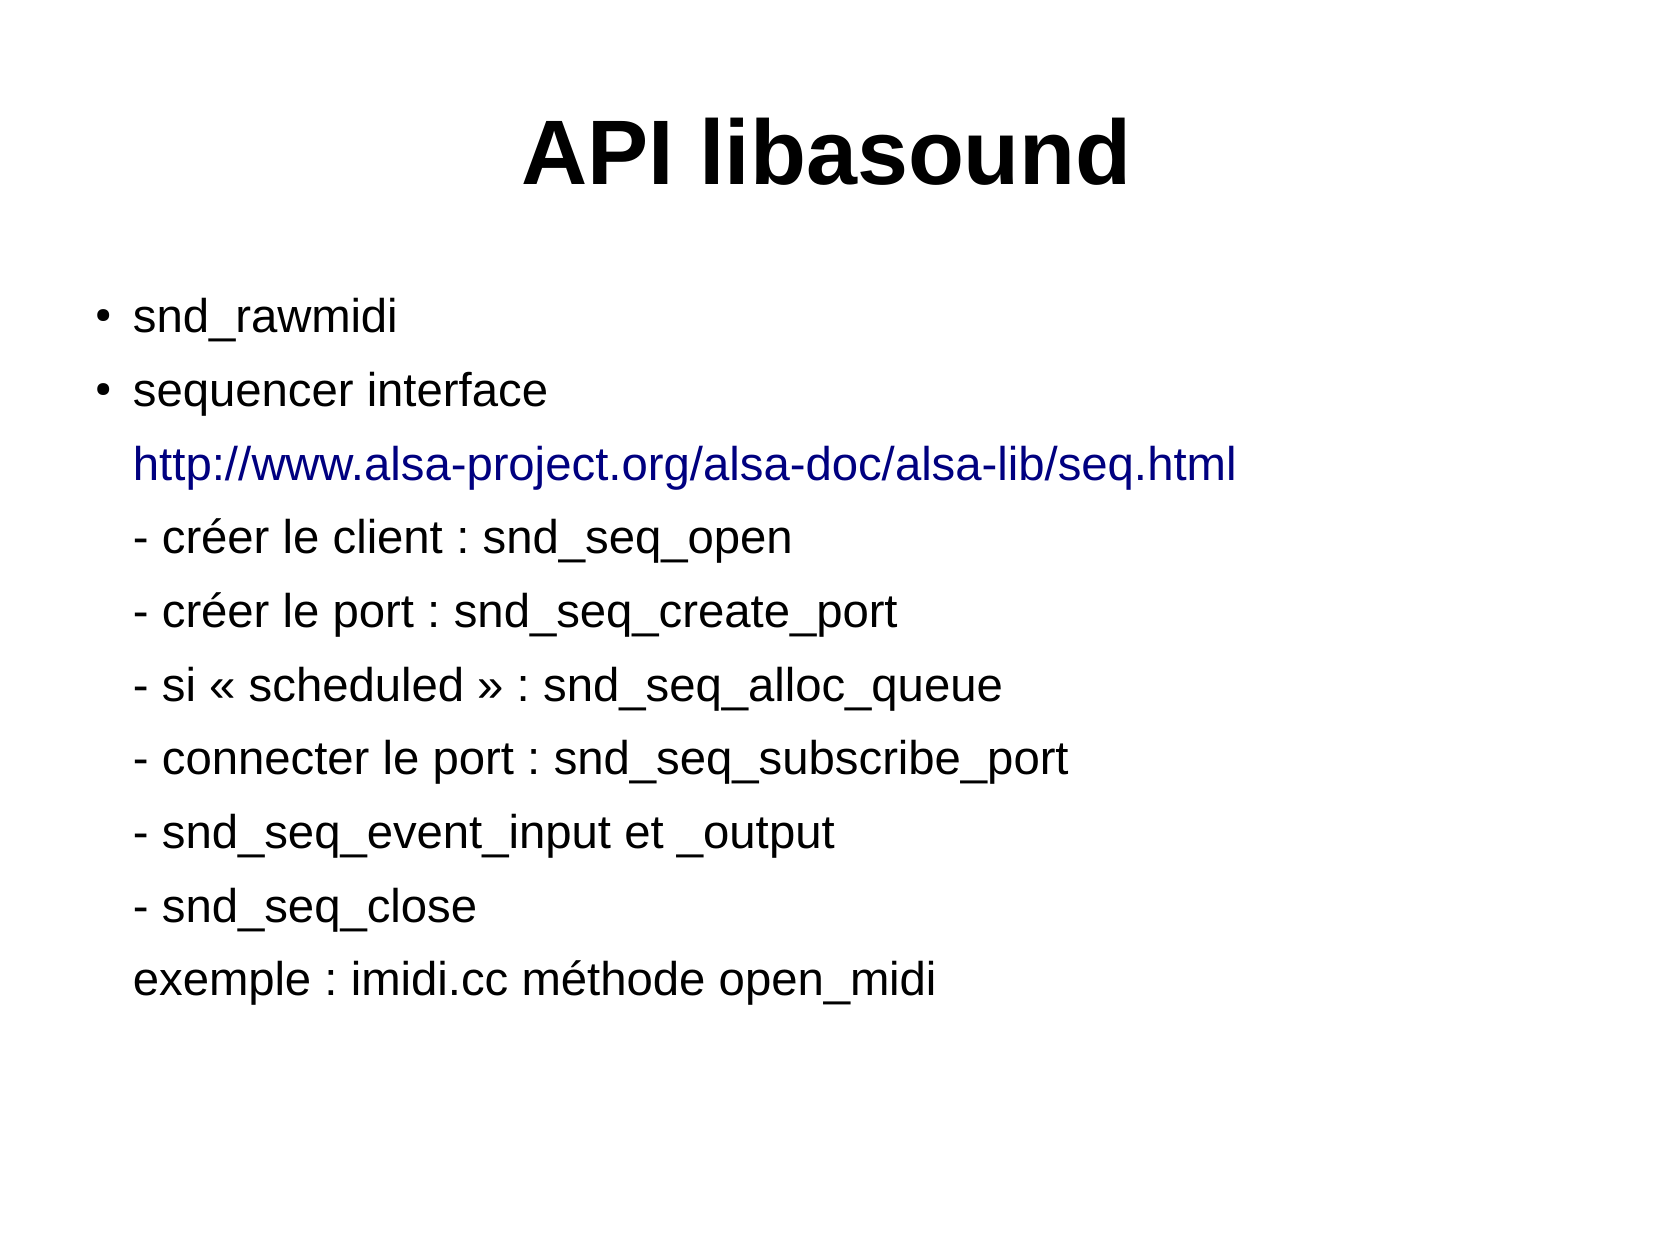

# API libasound
snd_rawmidi
sequencer interface
http://www.alsa-project.org/alsa-doc/alsa-lib/seq.html
- créer le client : snd_seq_open
- créer le port : snd_seq_create_port
- si « scheduled » : snd_seq_alloc_queue
- connecter le port : snd_seq_subscribe_port
- snd_seq_event_input et _output
- snd_seq_close
exemple : imidi.cc méthode open_midi